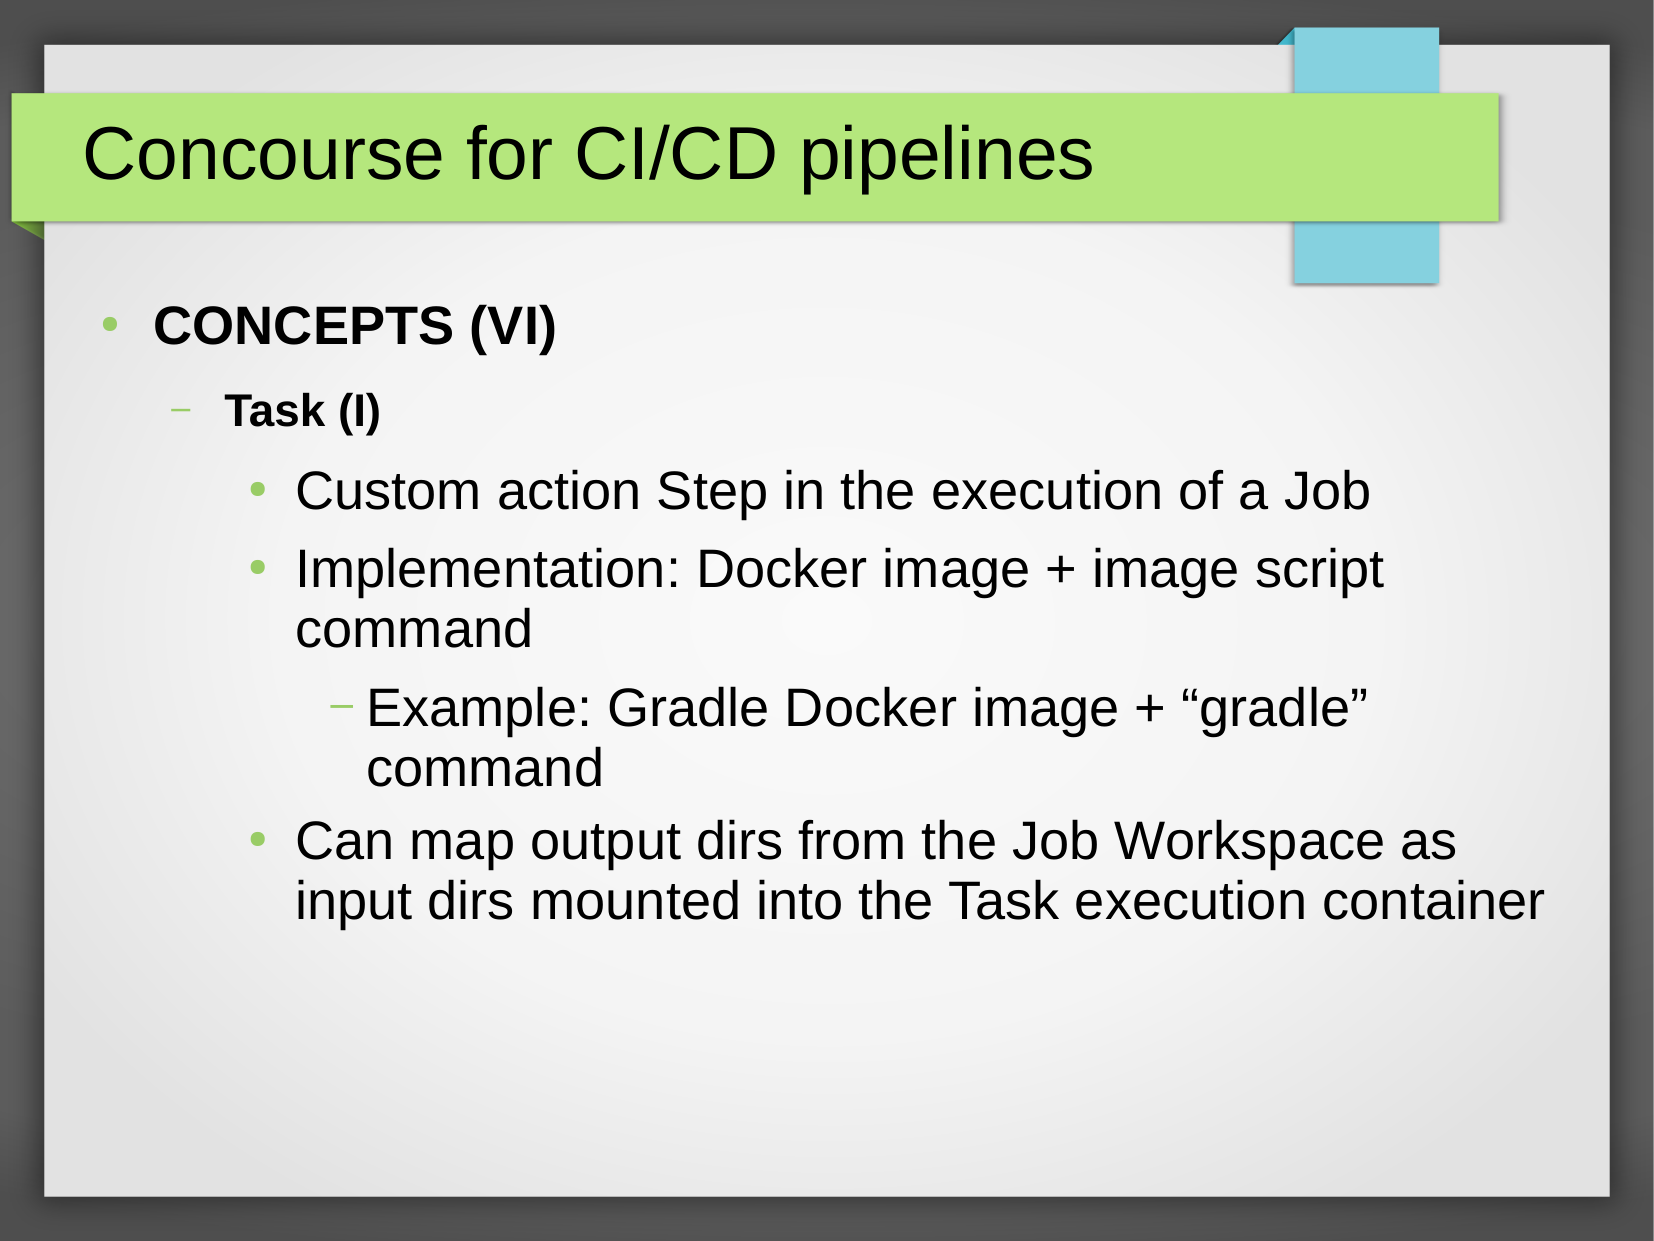

# Concourse for CI/CD pipelines
CONCEPTS (VI)
Task (I)
Custom action Step in the execution of a Job
Implementation: Docker image + image script command
Example: Gradle Docker image + “gradle” command
Can map output dirs from the Job Workspace as input dirs mounted into the Task execution container